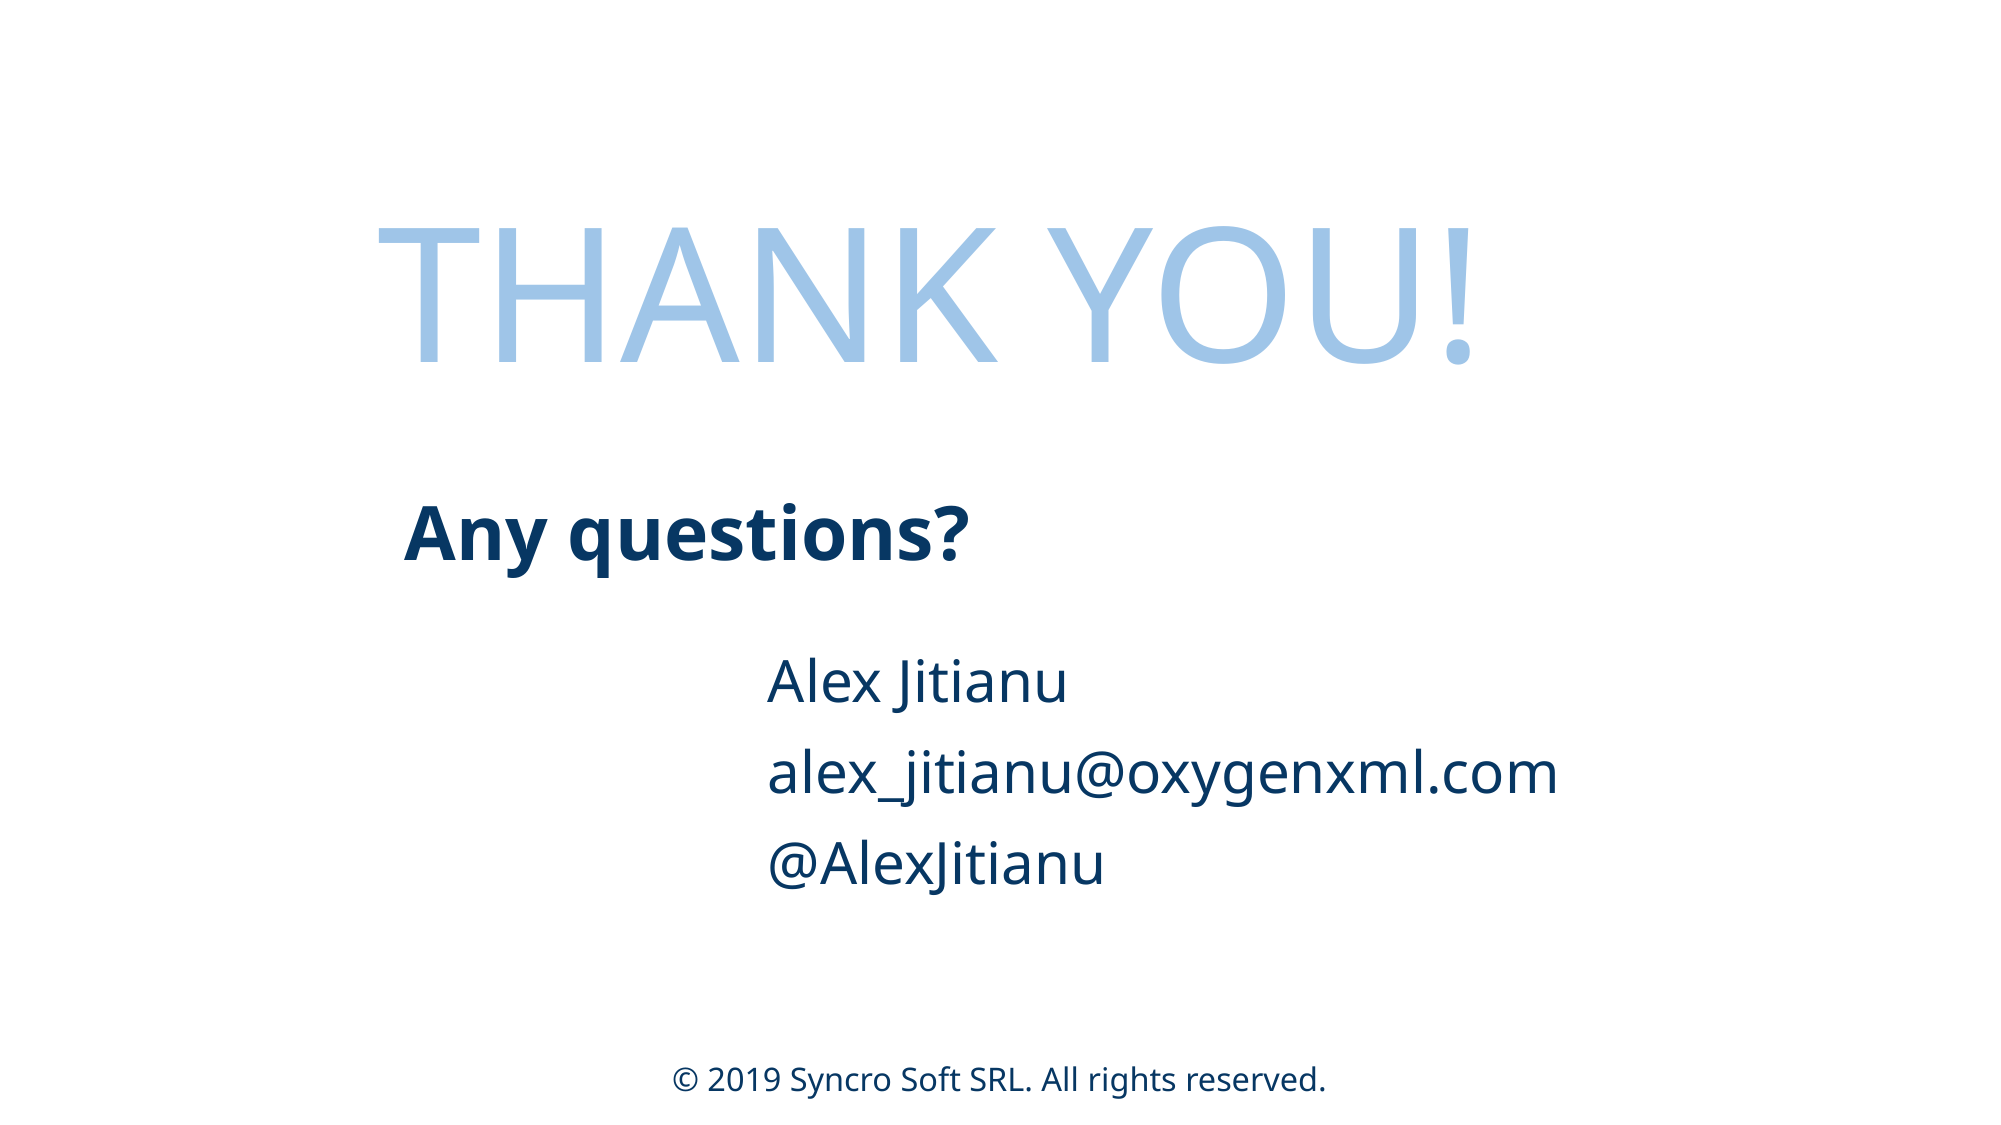

THANK YOU!
# Any questions?
Alex Jitianu
alex_jitianu@oxygenxml.com
@AlexJitianu
© 2019 Syncro Soft SRL. All rights reserved.